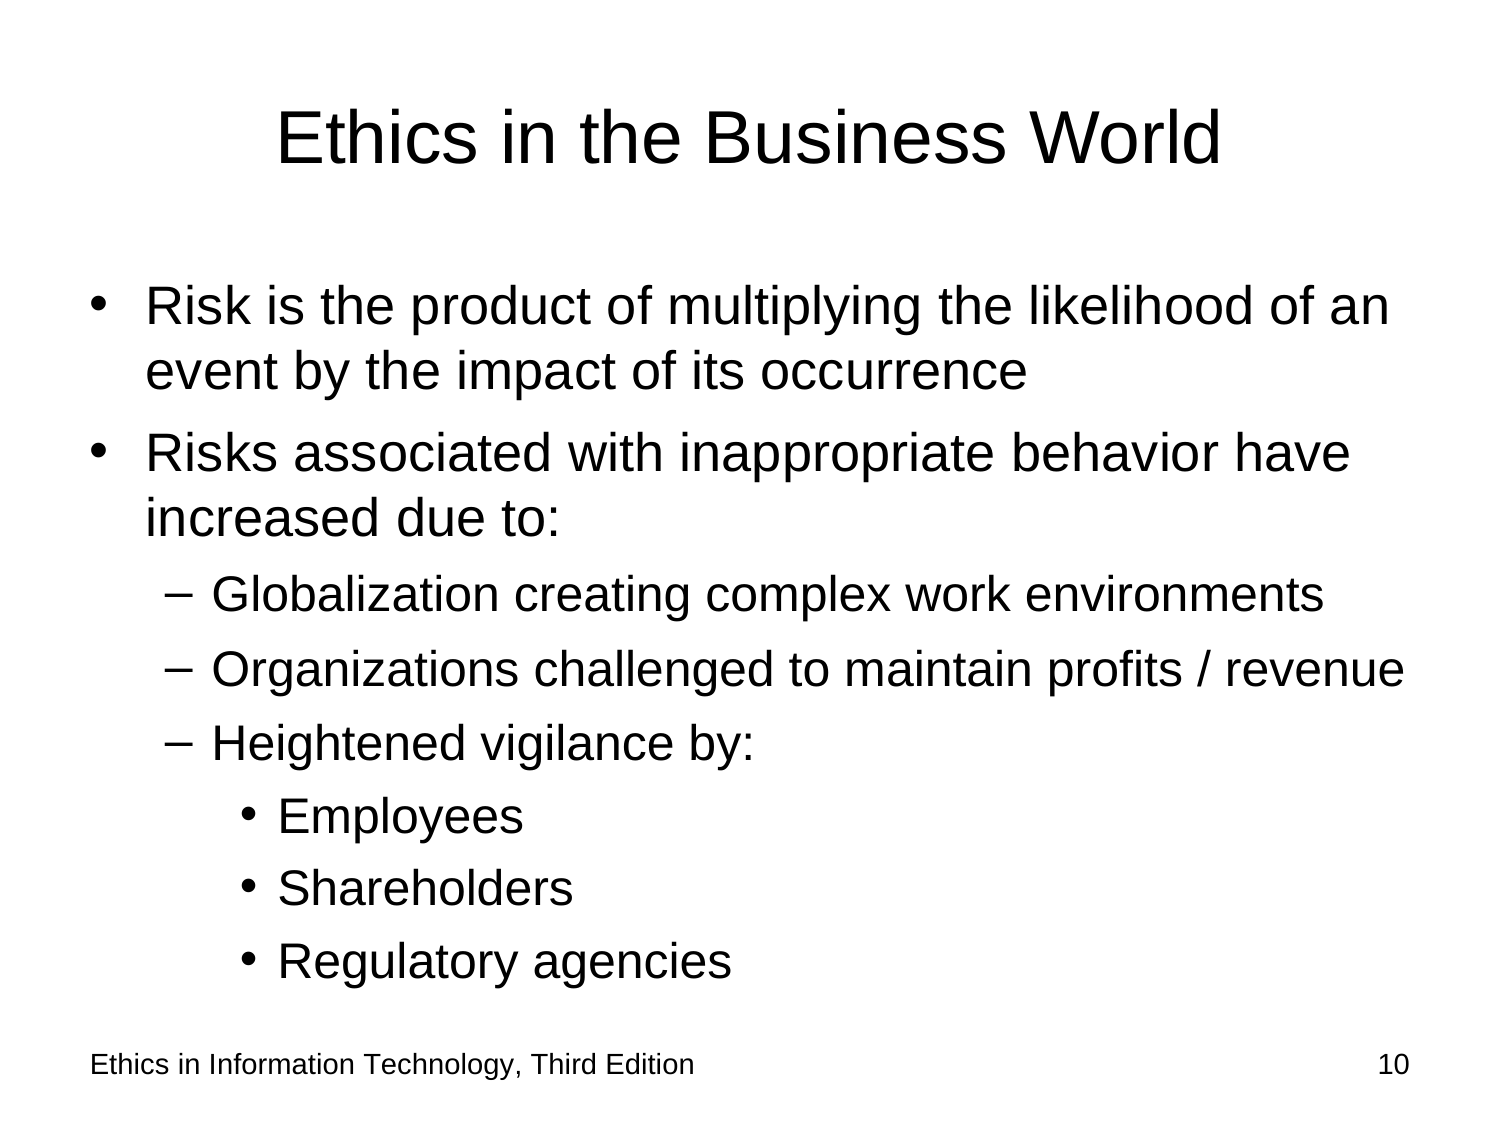

# Ethics in the Business World
Risk is the product of multiplying the likelihood of an event by the impact of its occurrence
Risks associated with inappropriate behavior have increased due to:
Globalization creating complex work environments
Organizations challenged to maintain profits / revenue
Heightened vigilance by:
Employees
Shareholders
Regulatory agencies
Ethics in Information Technology, Third Edition